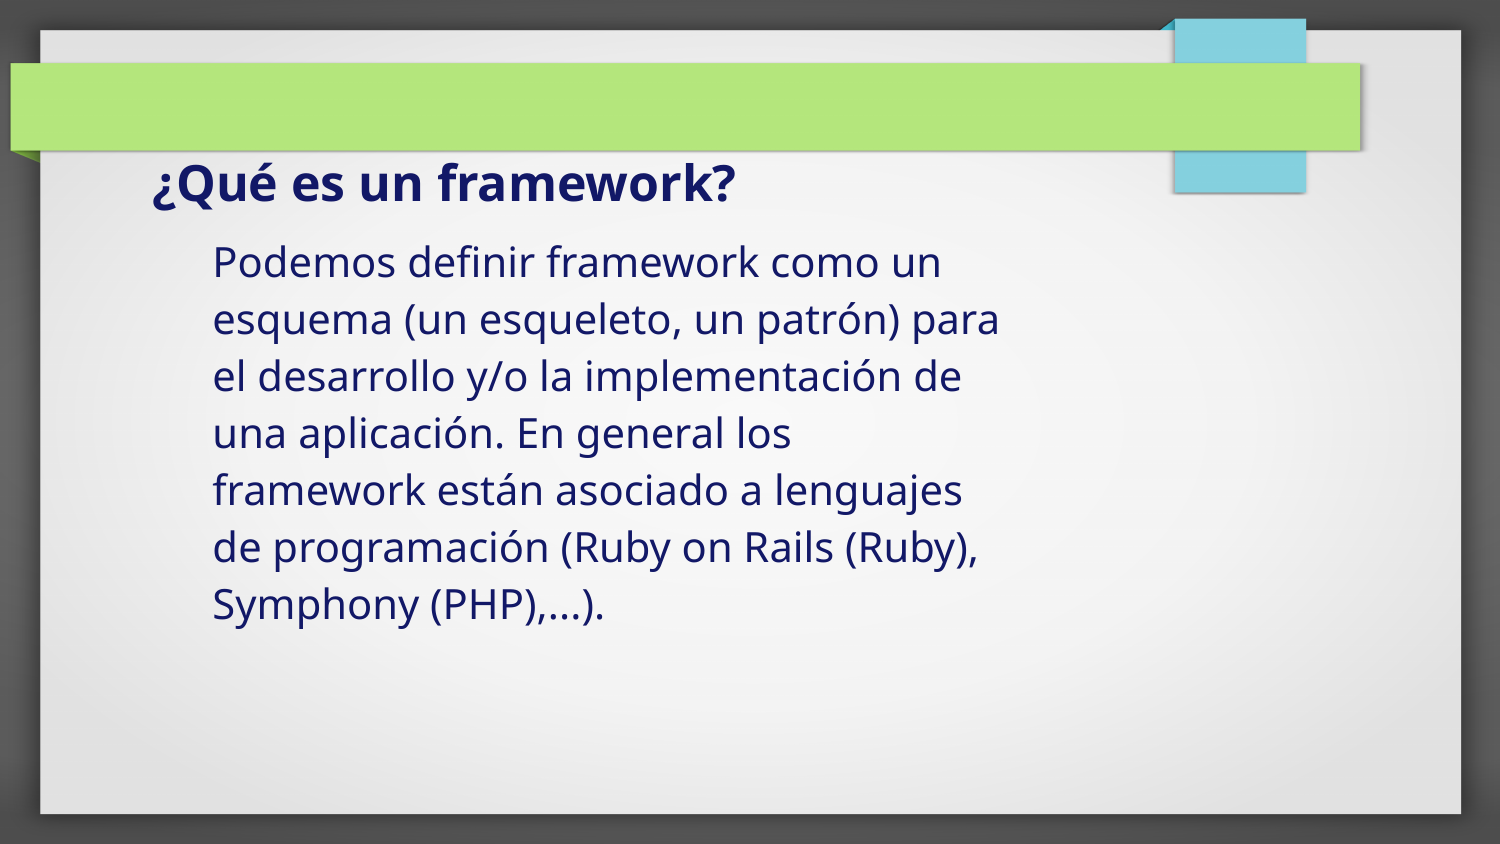

# ¿Qué es un framework?
Podemos definir framework como un esquema (un esqueleto, un patrón) para el desarrollo y/o la implementación de una aplicación. En general los framework están asociado a lenguajes de programación (Ruby on Rails (Ruby), Symphony (PHP),...).